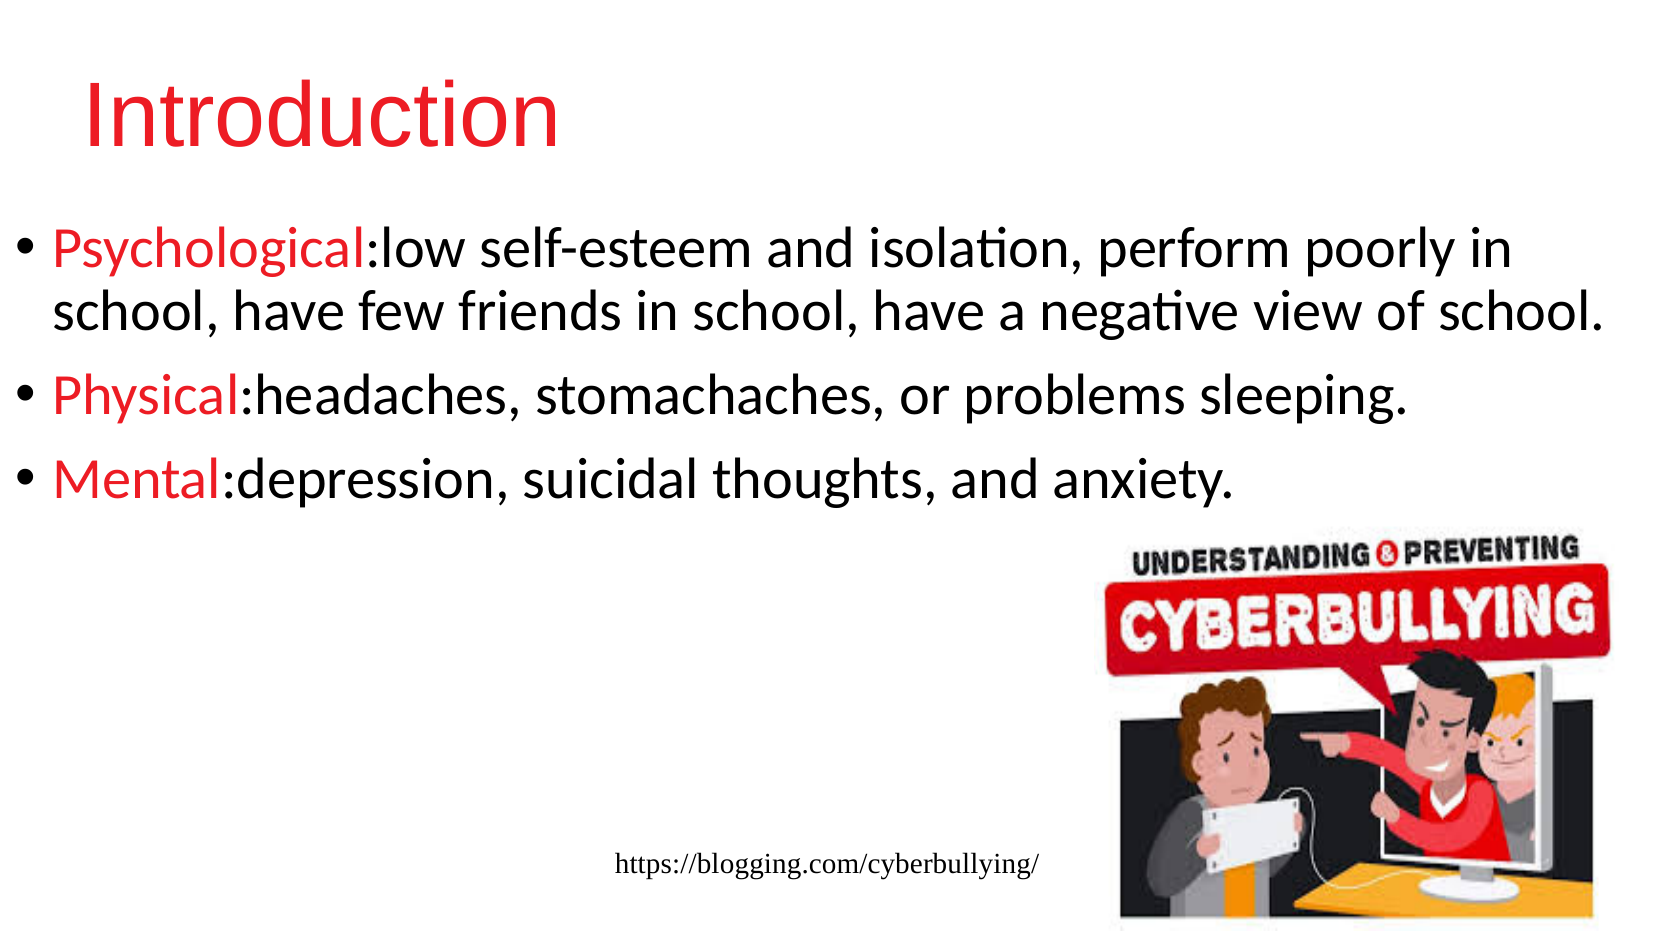

# Introduction
Psychological:low self-esteem and isolation, perform poorly in school, have few friends in school, have a negative view of school.
Physical:headaches, stomachaches, or problems sleeping.
Mental:depression, suicidal thoughts, and anxiety.
https://blogging.com/cyberbullying/
3